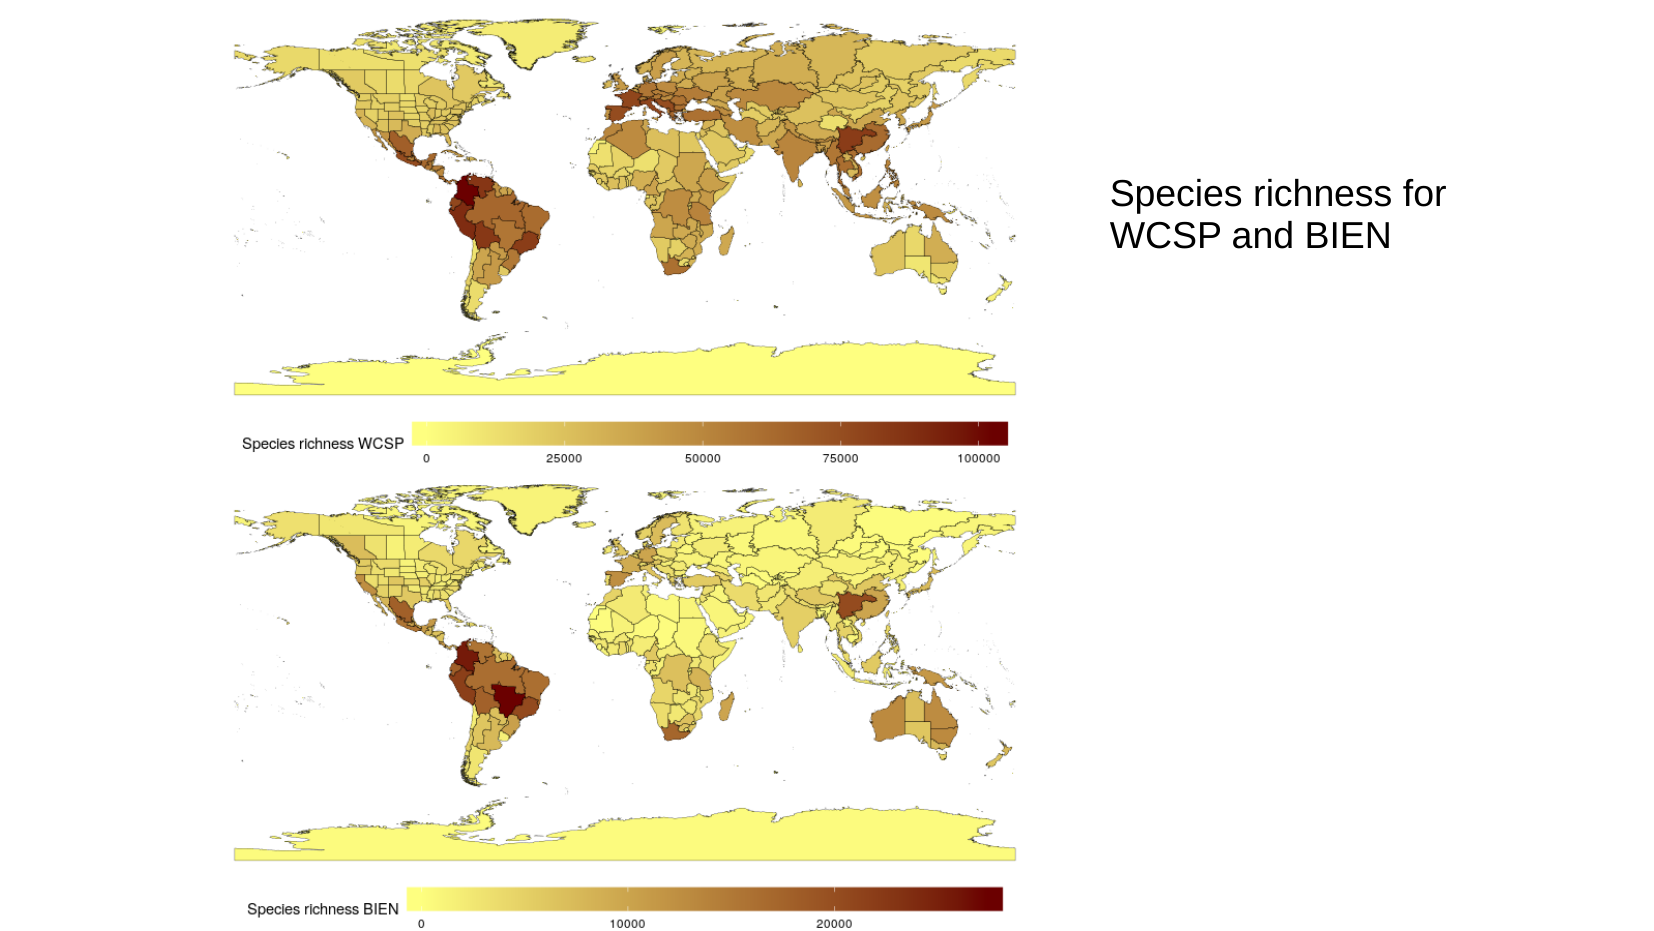

#
Species richness for WCSP and BIEN